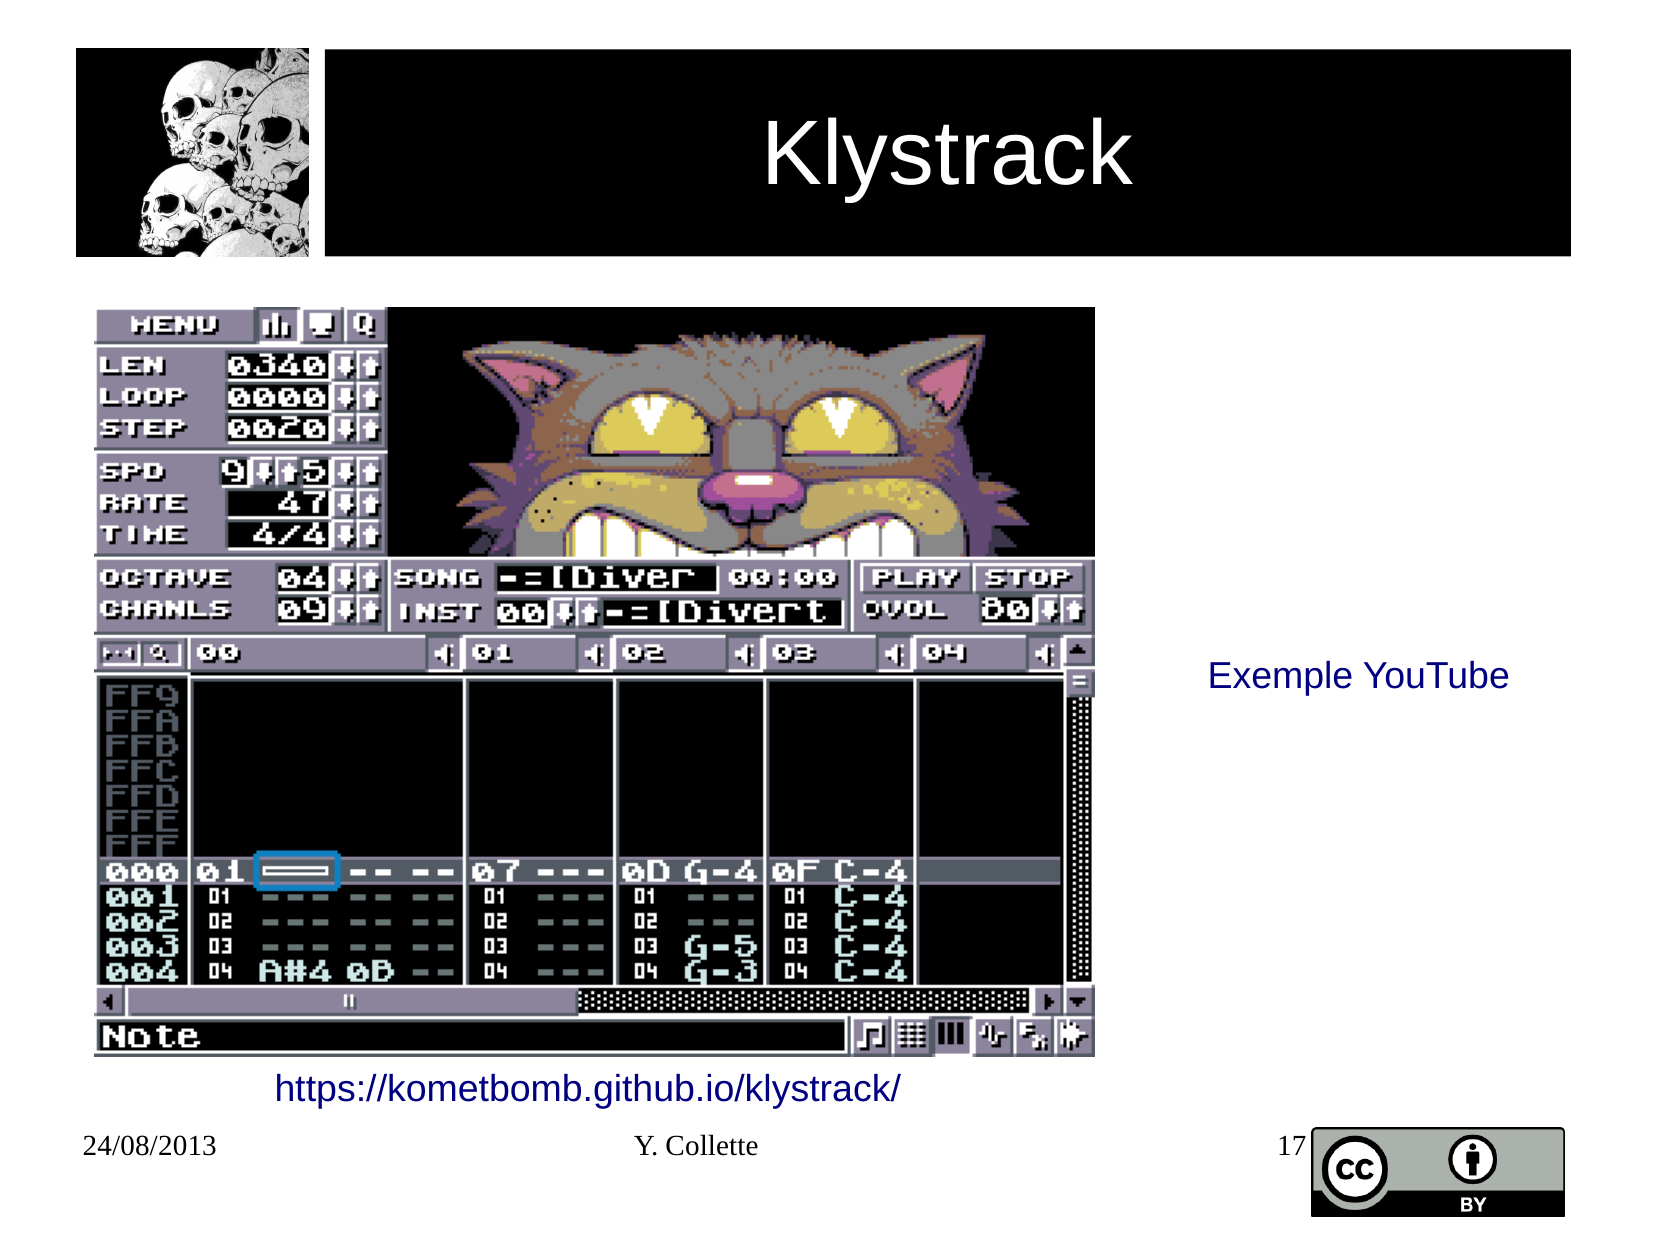

# Klystrack
Exemple YouTube
https://kometbomb.github.io/klystrack/
Y. Collette
17